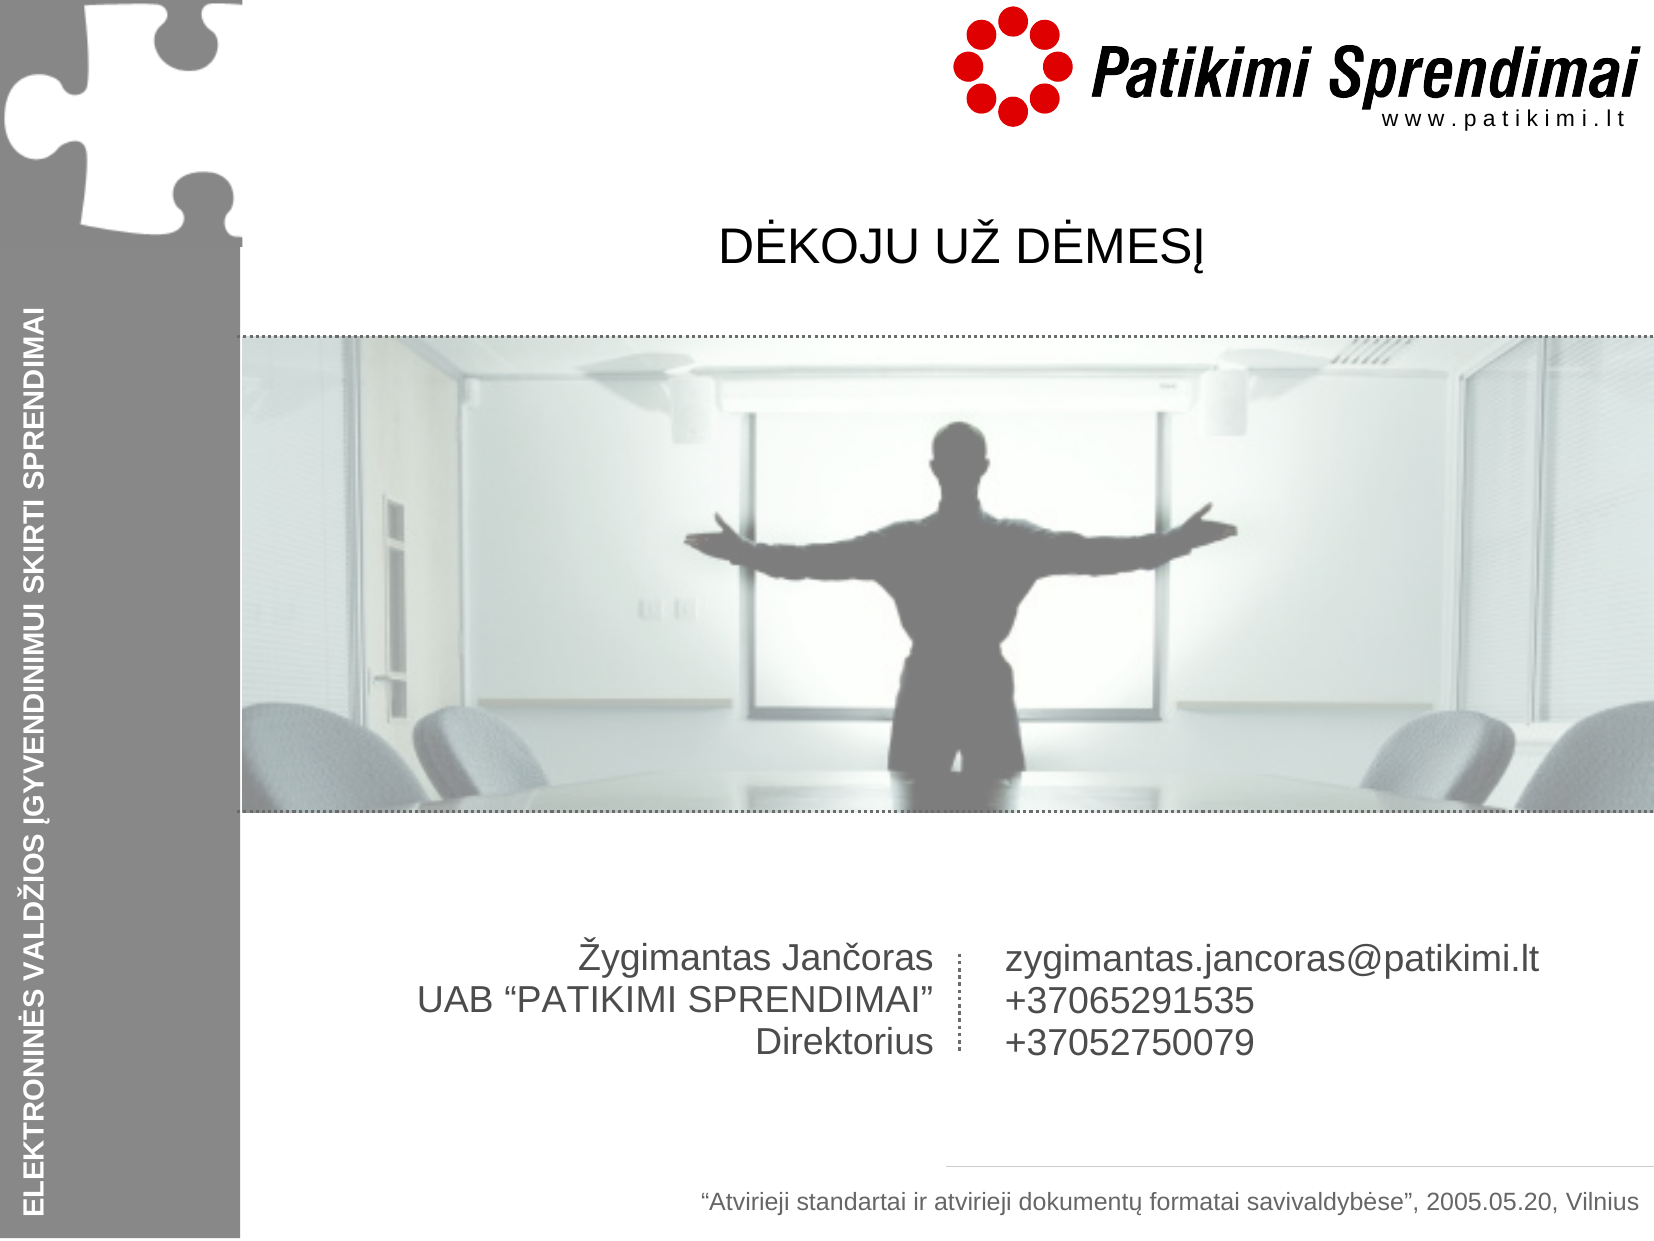

DĖKOJU UŽ DĖMESĮ
Žygimantas Jančoras
UAB “PATIKIMI SPRENDIMAI”
Direktorius
zygimantas.jancoras@patikimi.lt
+37065291535
+37052750079